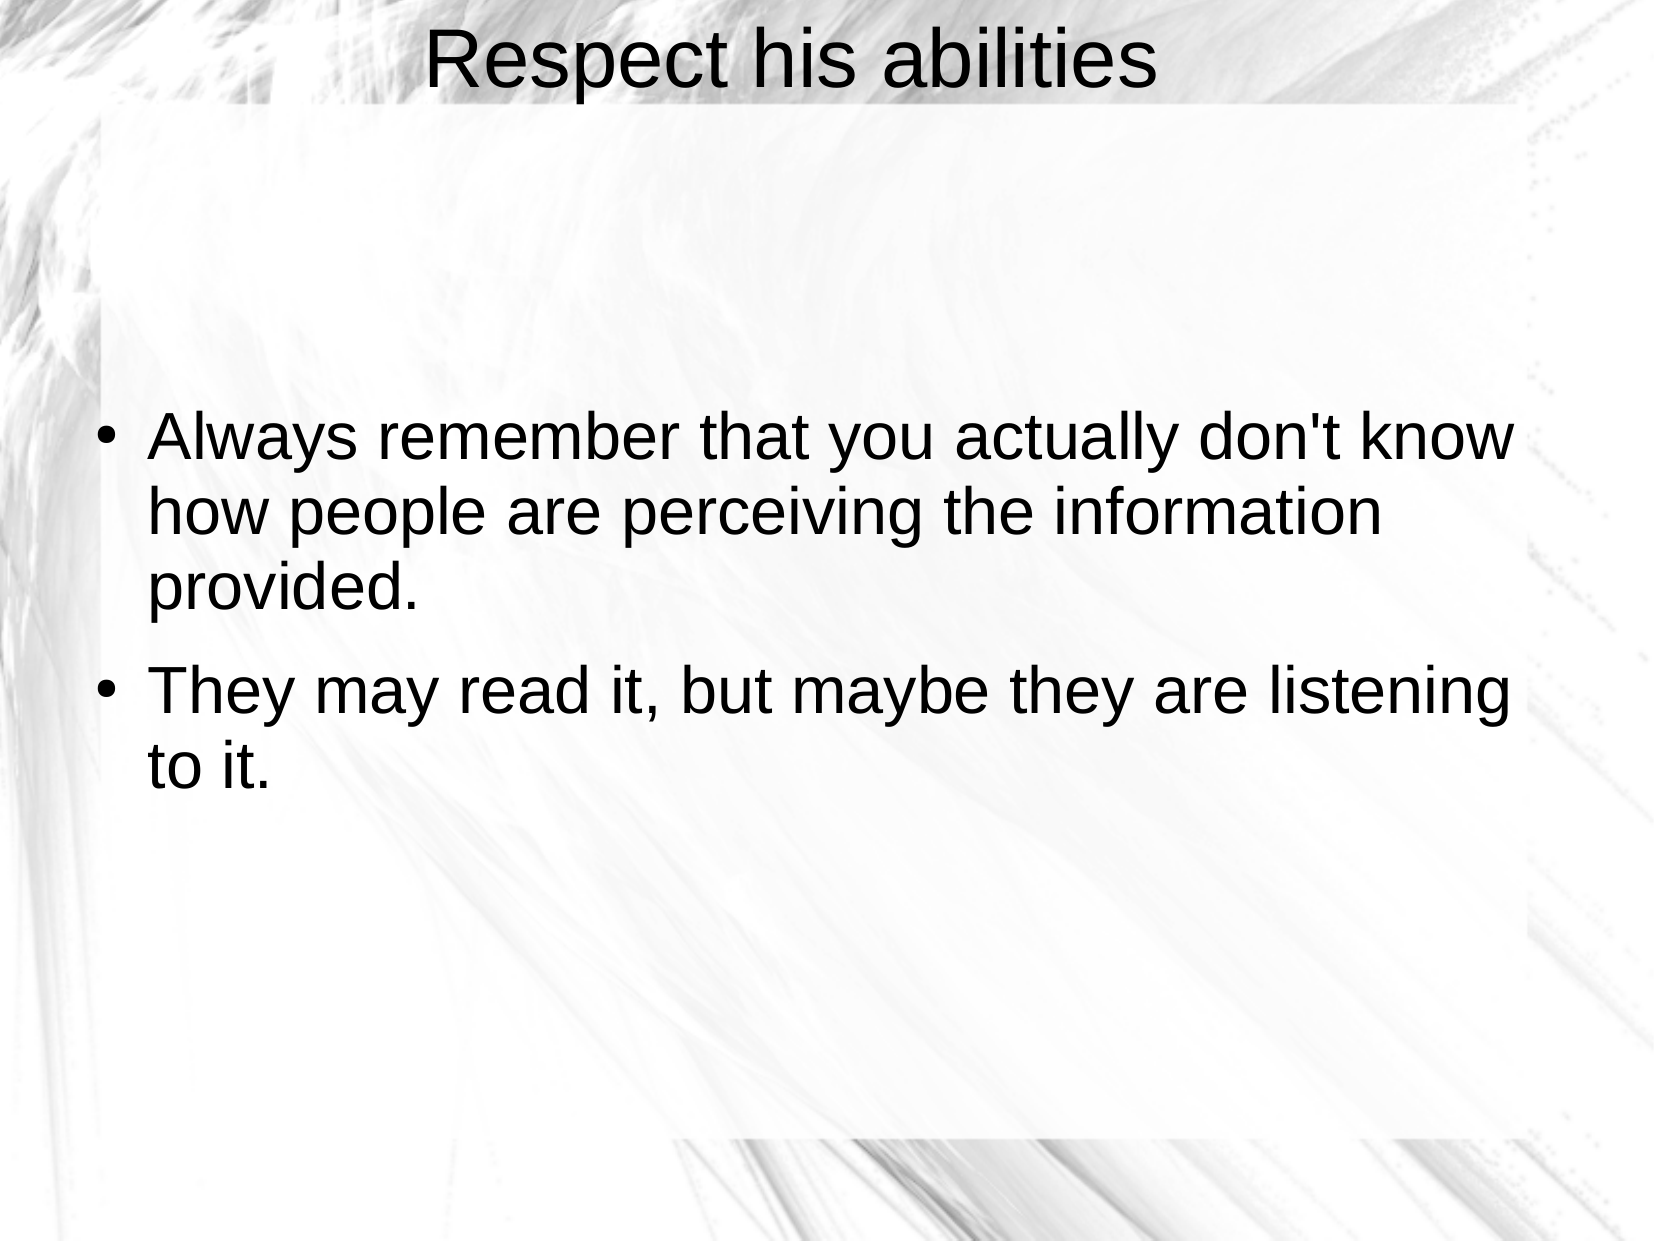

# Respect his abilities
Always remember that you actually don't know how people are perceiving the information provided.
They may read it, but maybe they are listening to it.